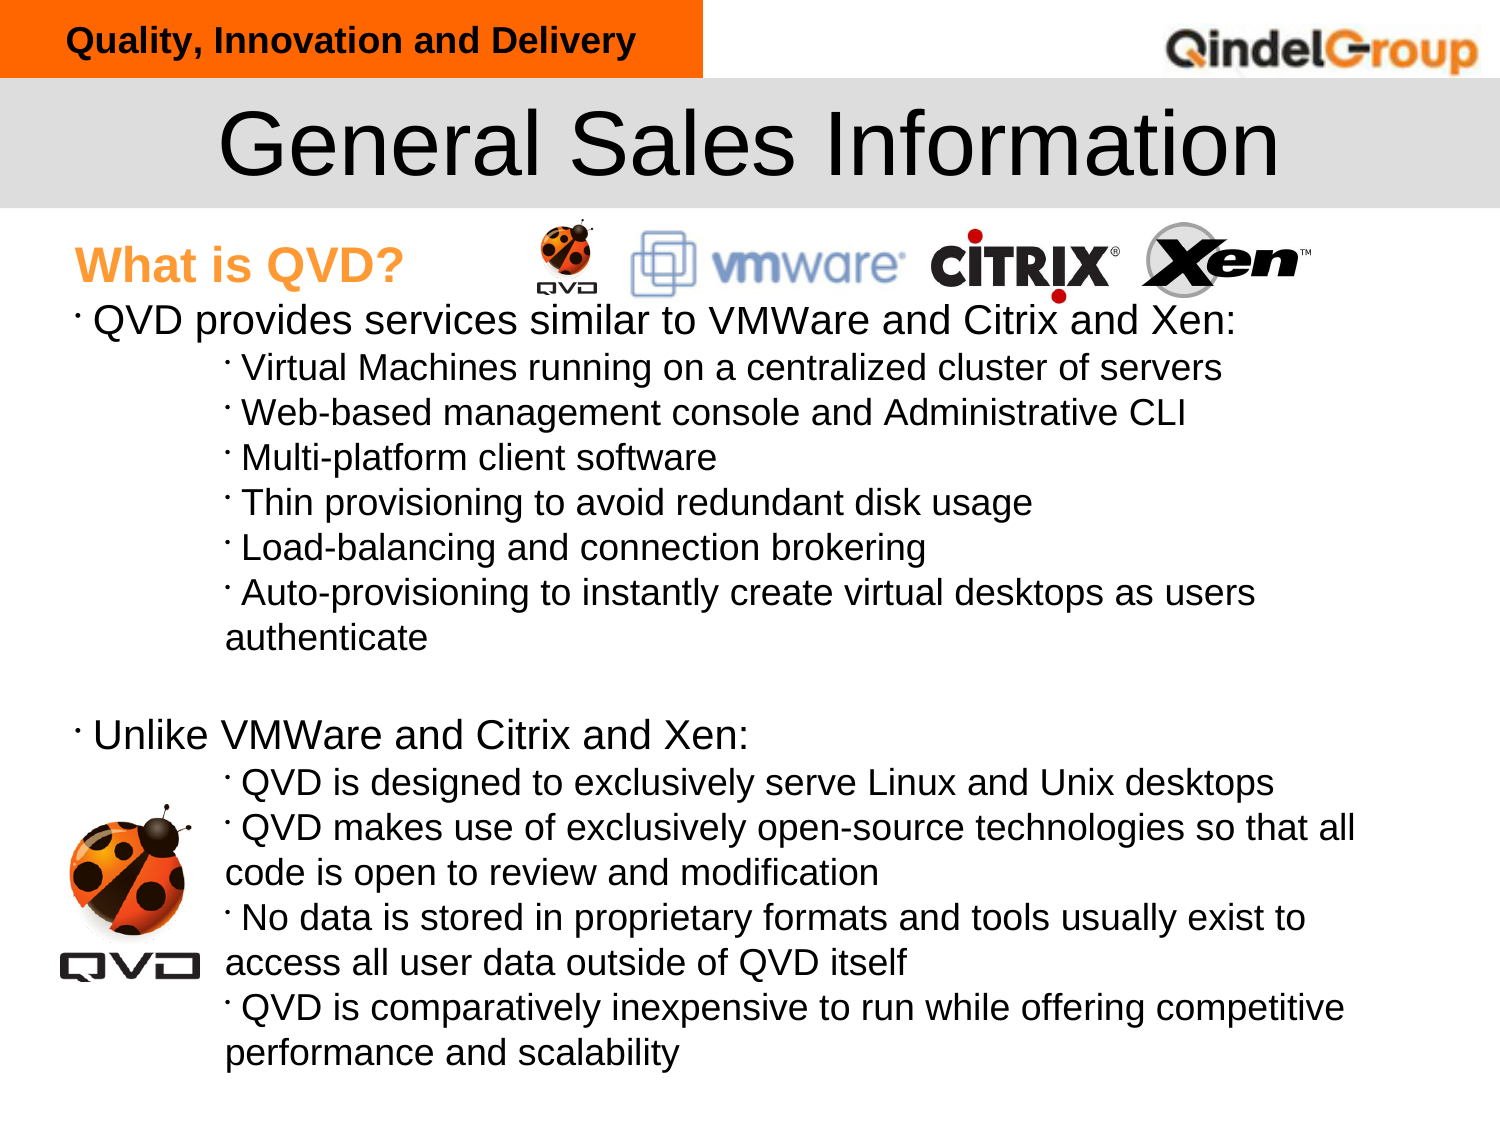

# General Sales Information
What is QVD?
 QVD provides services similar to VMWare and Citrix and Xen:
 Virtual Machines running on a centralized cluster of servers
 Web-based management console and Administrative CLI
 Multi-platform client software
 Thin provisioning to avoid redundant disk usage
 Load-balancing and connection brokering
 Auto-provisioning to instantly create virtual desktops as users authenticate
 Unlike VMWare and Citrix and Xen:
 QVD is designed to exclusively serve Linux and Unix desktops
 QVD makes use of exclusively open-source technologies so that all code is open to review and modification
 No data is stored in proprietary formats and tools usually exist to access all user data outside of QVD itself
 QVD is comparatively inexpensive to run while offering competitive performance and scalability